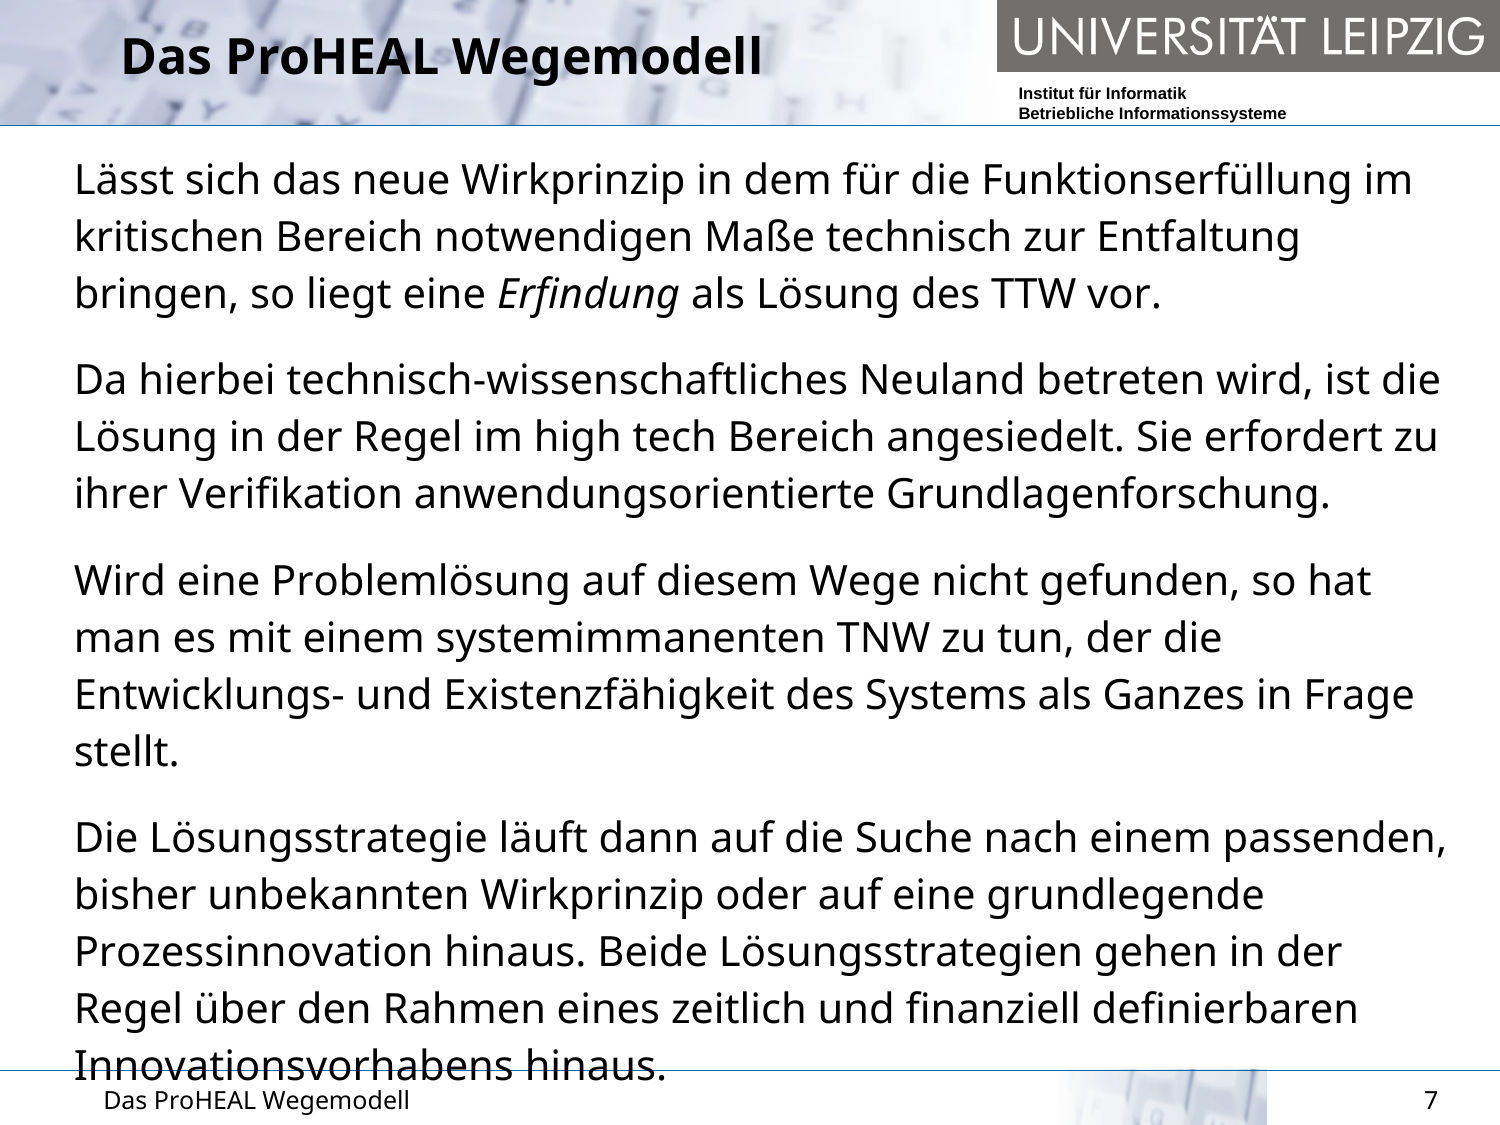

Das ProHEAL Wegemodell
# Lässt sich das neue Wirkprinzip in dem für die Funktionserfüllung im kritischen Bereich notwendigen Maße technisch zur Entfaltung bringen, so liegt eine Erfindung als Lösung des TTW vor.
Da hierbei technisch-wissenschaftliches Neuland betreten wird, ist die Lösung in der Regel im high tech Bereich angesiedelt. Sie erfordert zu ihrer Verifikation anwendungsorientierte Grundlagenforschung.
Wird eine Problemlösung auf diesem Wege nicht gefunden, so hat man es mit einem systemimmanenten TNW zu tun, der die Entwicklungs- und Existenzfähigkeit des Systems als Ganzes in Frage stellt.
Die Lösungsstrategie läuft dann auf die Suche nach einem passenden, bisher unbekannten Wirkprinzip oder auf eine grundlegende Prozessinnovation hinaus. Beide Lösungsstrategien gehen in der Regel über den Rahmen eines zeitlich und finanziell definierbaren Innovationsvorhabens hinaus.
Das ProHEAL Wegemodell
7